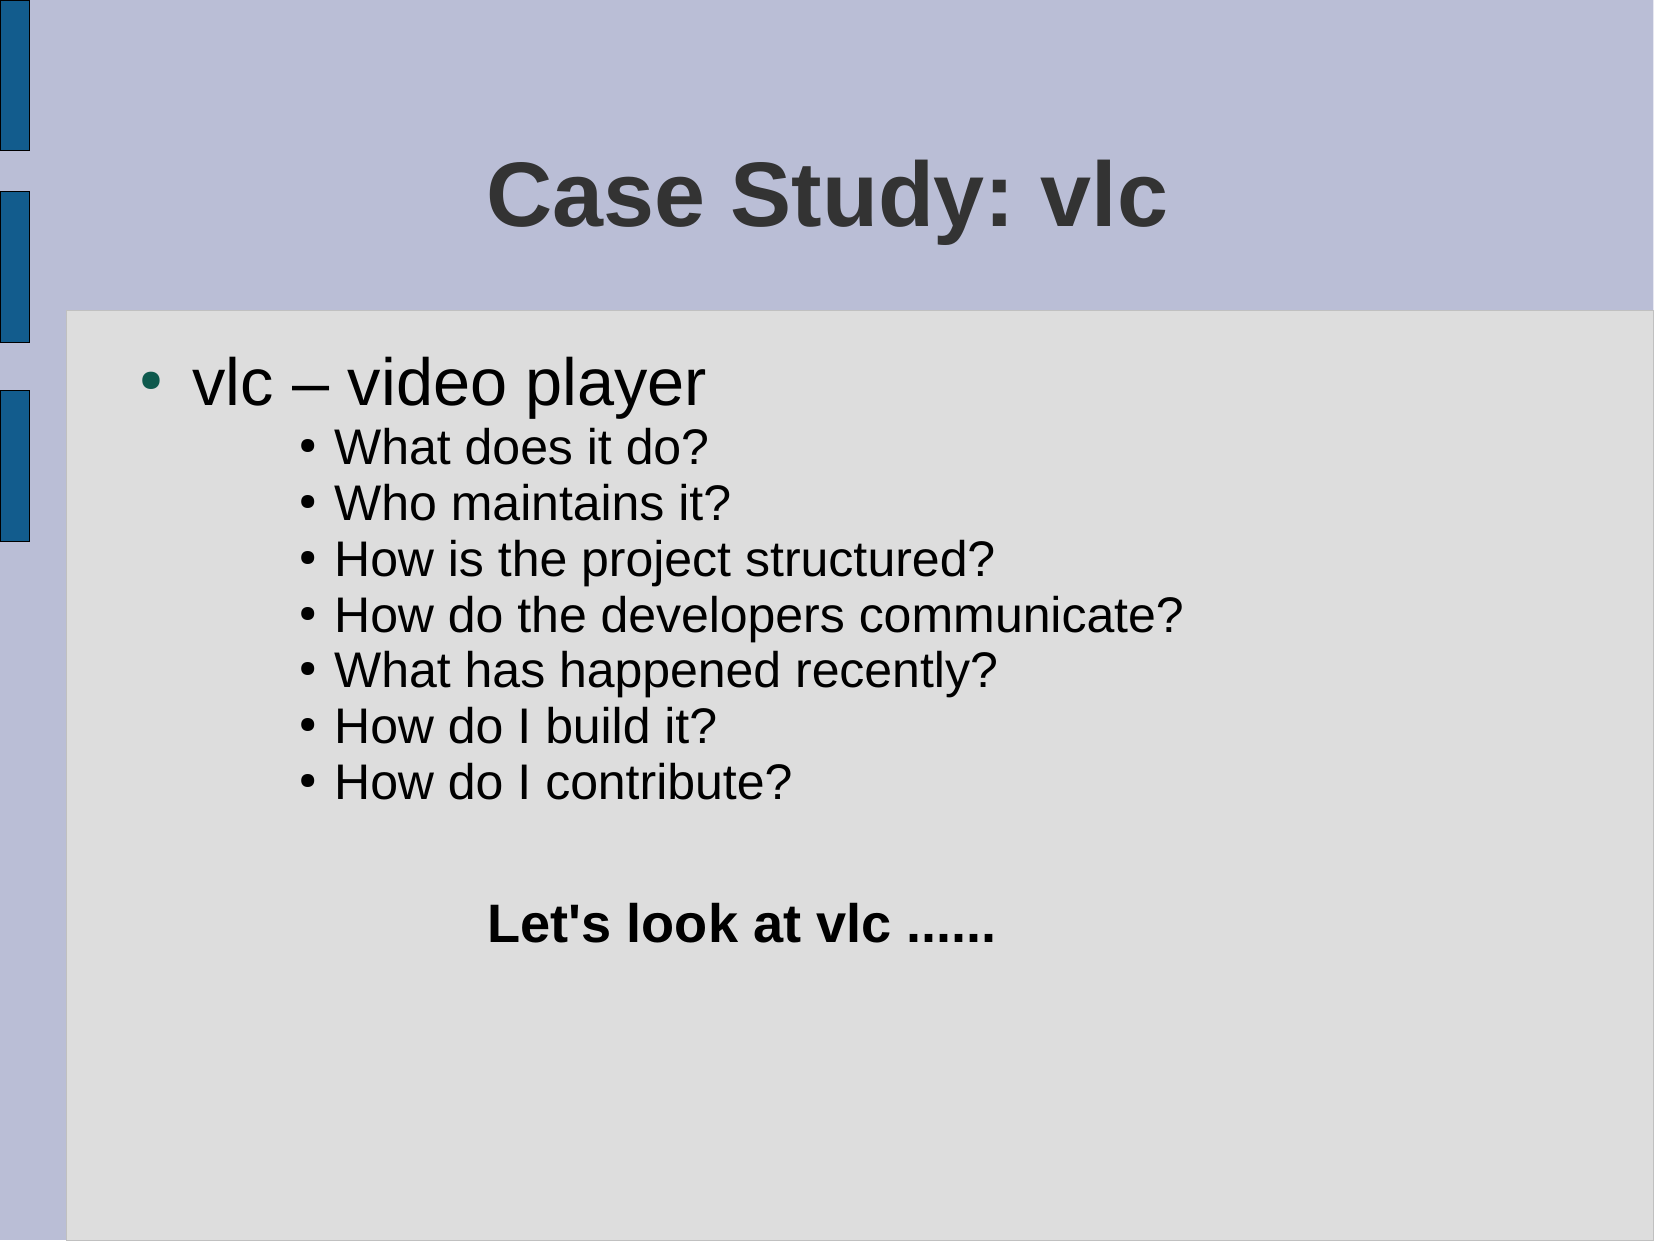

# Case Study: vlc
vlc – video player
What does it do?
Who maintains it?
How is the project structured?
How do the developers communicate?
What has happened recently?
How do I build it?
How do I contribute?
Let's look at vlc ......